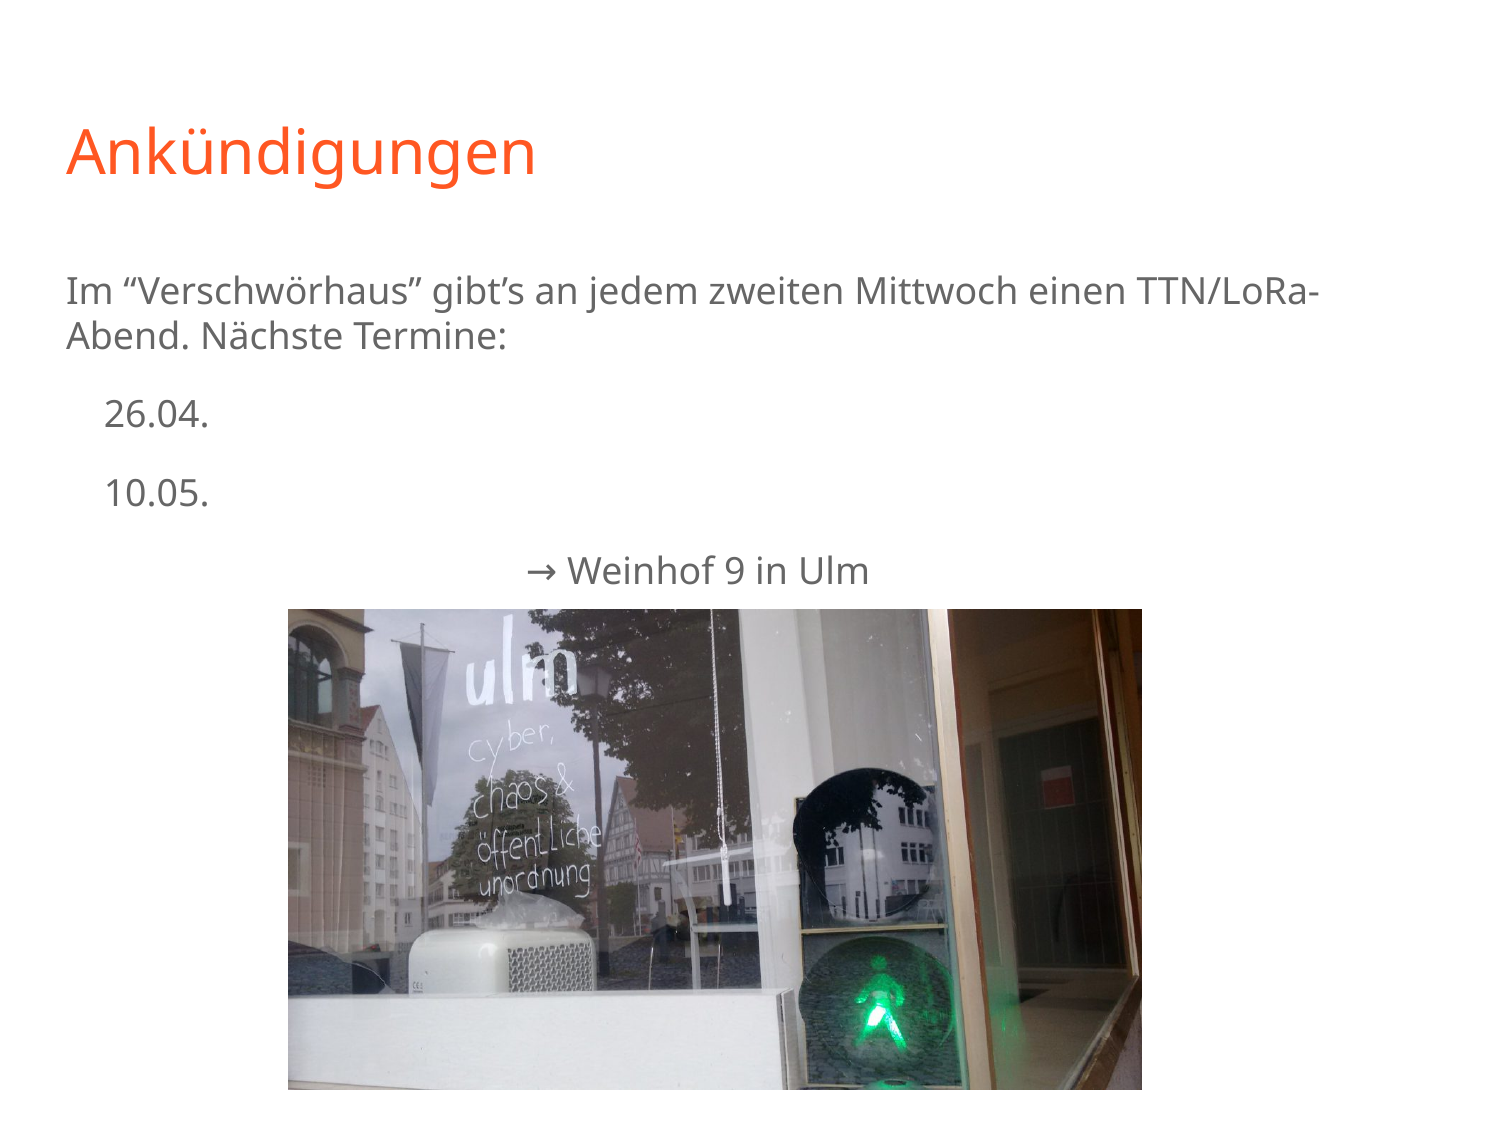

# Ankündigungen
Im “Verschwörhaus” gibt’s an jedem zweiten Mittwoch einen TTN/LoRa-Abend. Nächste Termine:
26.04.
10.05.
						 → Weinhof 9 in Ulm